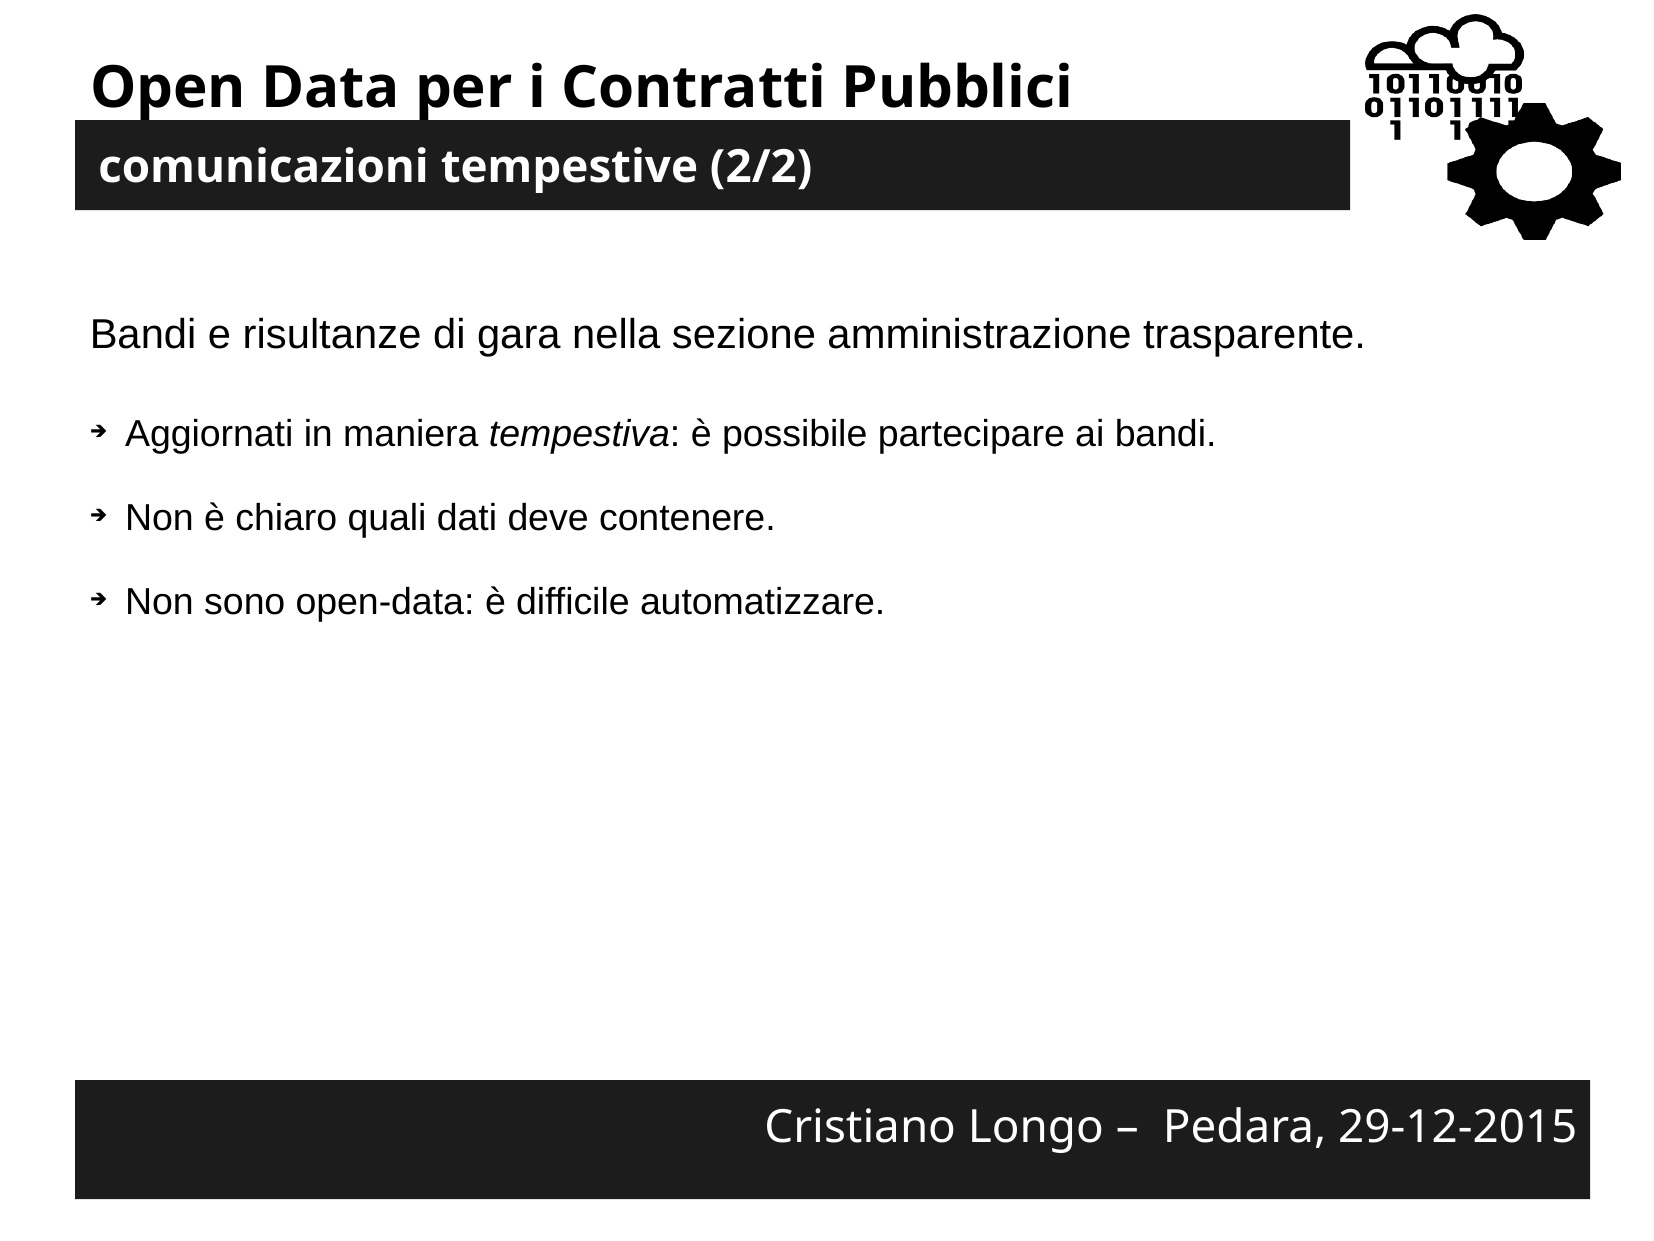

# Open Data per i Contratti Pubblici
 comunicazioni tempestive (2/2)
Bandi e risultanze di gara nella sezione amministrazione trasparente.
Aggiornati in maniera tempestiva: è possibile partecipare ai bandi.
Non è chiaro quali dati deve contenere.
Non sono open-data: è difficile automatizzare.
 Cristiano Longo – Pedara, 29-12-2015